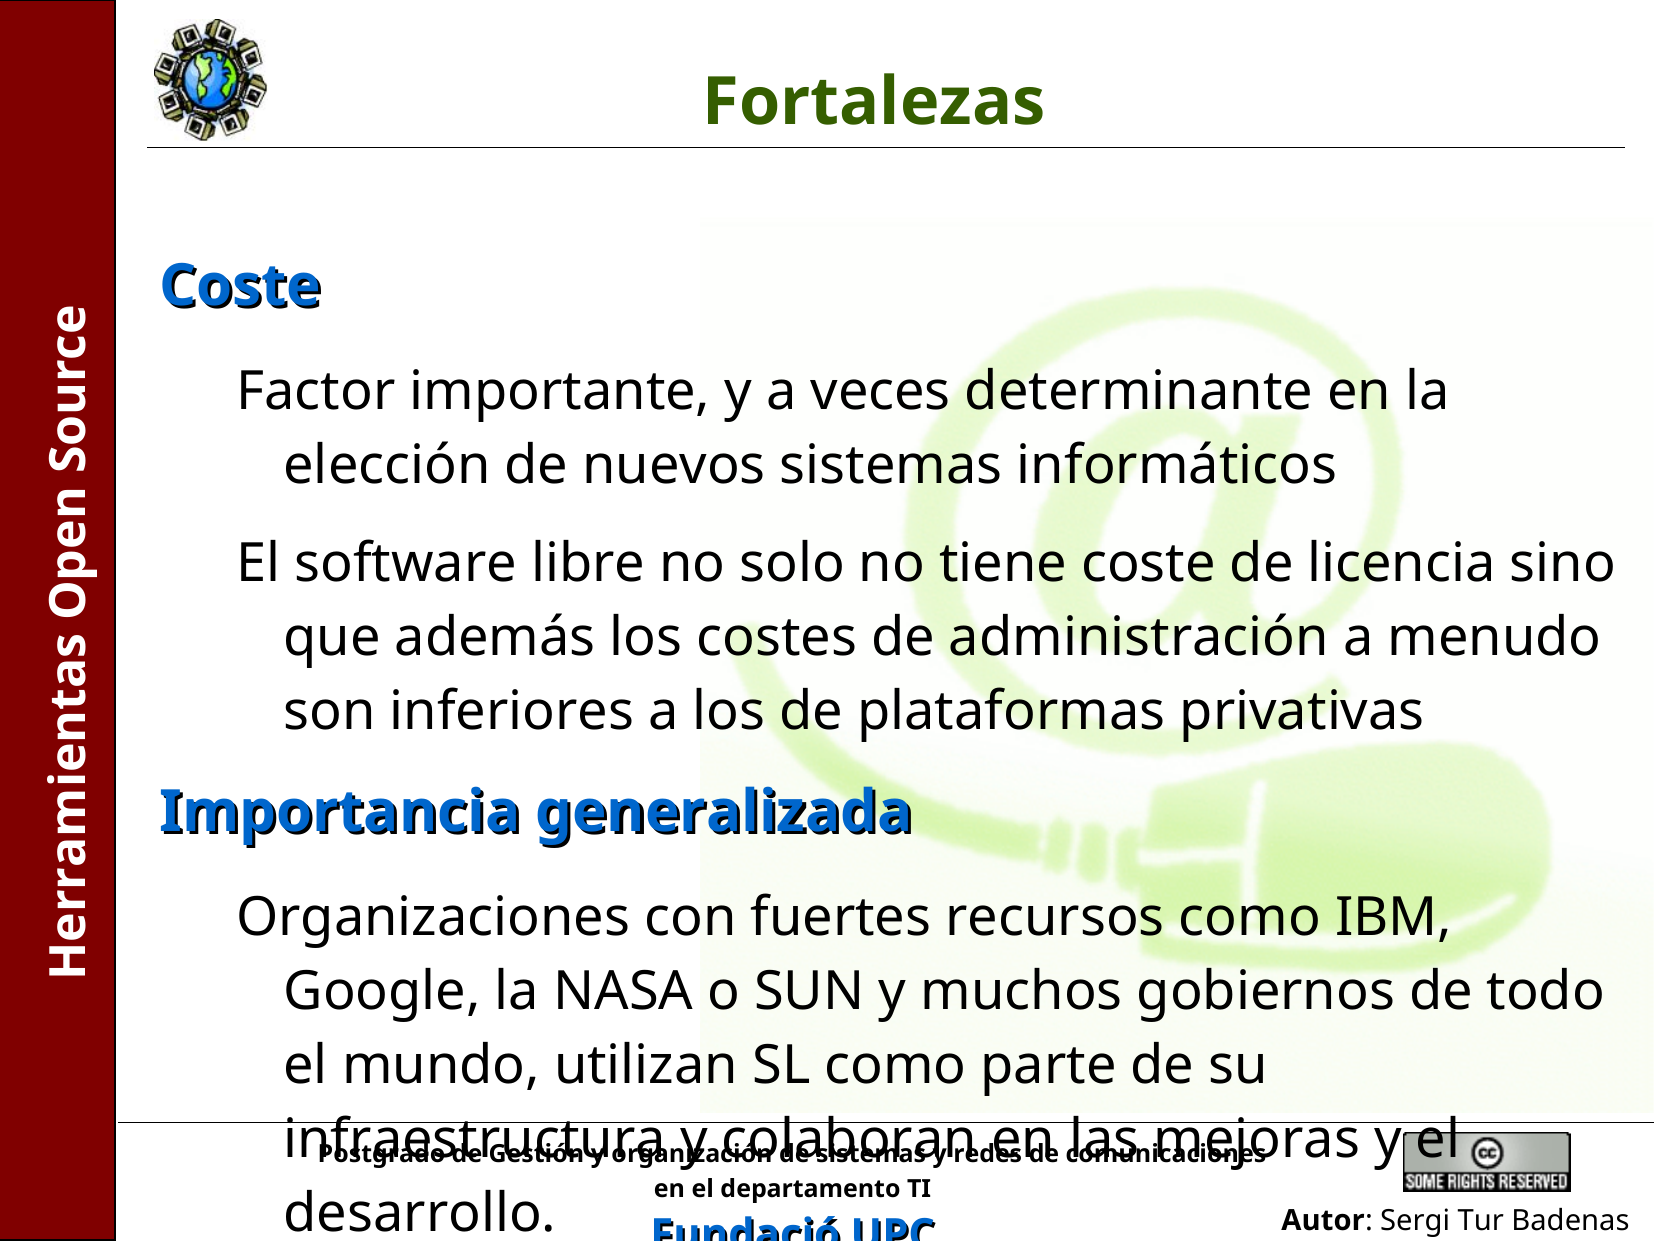

# Fortalezas
Coste
Factor importante, y a veces determinante en la elección de nuevos sistemas informáticos
El software libre no solo no tiene coste de licencia sino que además los costes de administración a menudo son inferiores a los de plataformas privativas
Importancia generalizada
Organizaciones con fuertes recursos como IBM, Google, la NASA o SUN y muchos gobiernos de todo el mundo, utilizan SL como parte de su infraestructura y colaboran en las mejoras y el desarrollo.
El SL es cada vez mas importante para empresas y personas